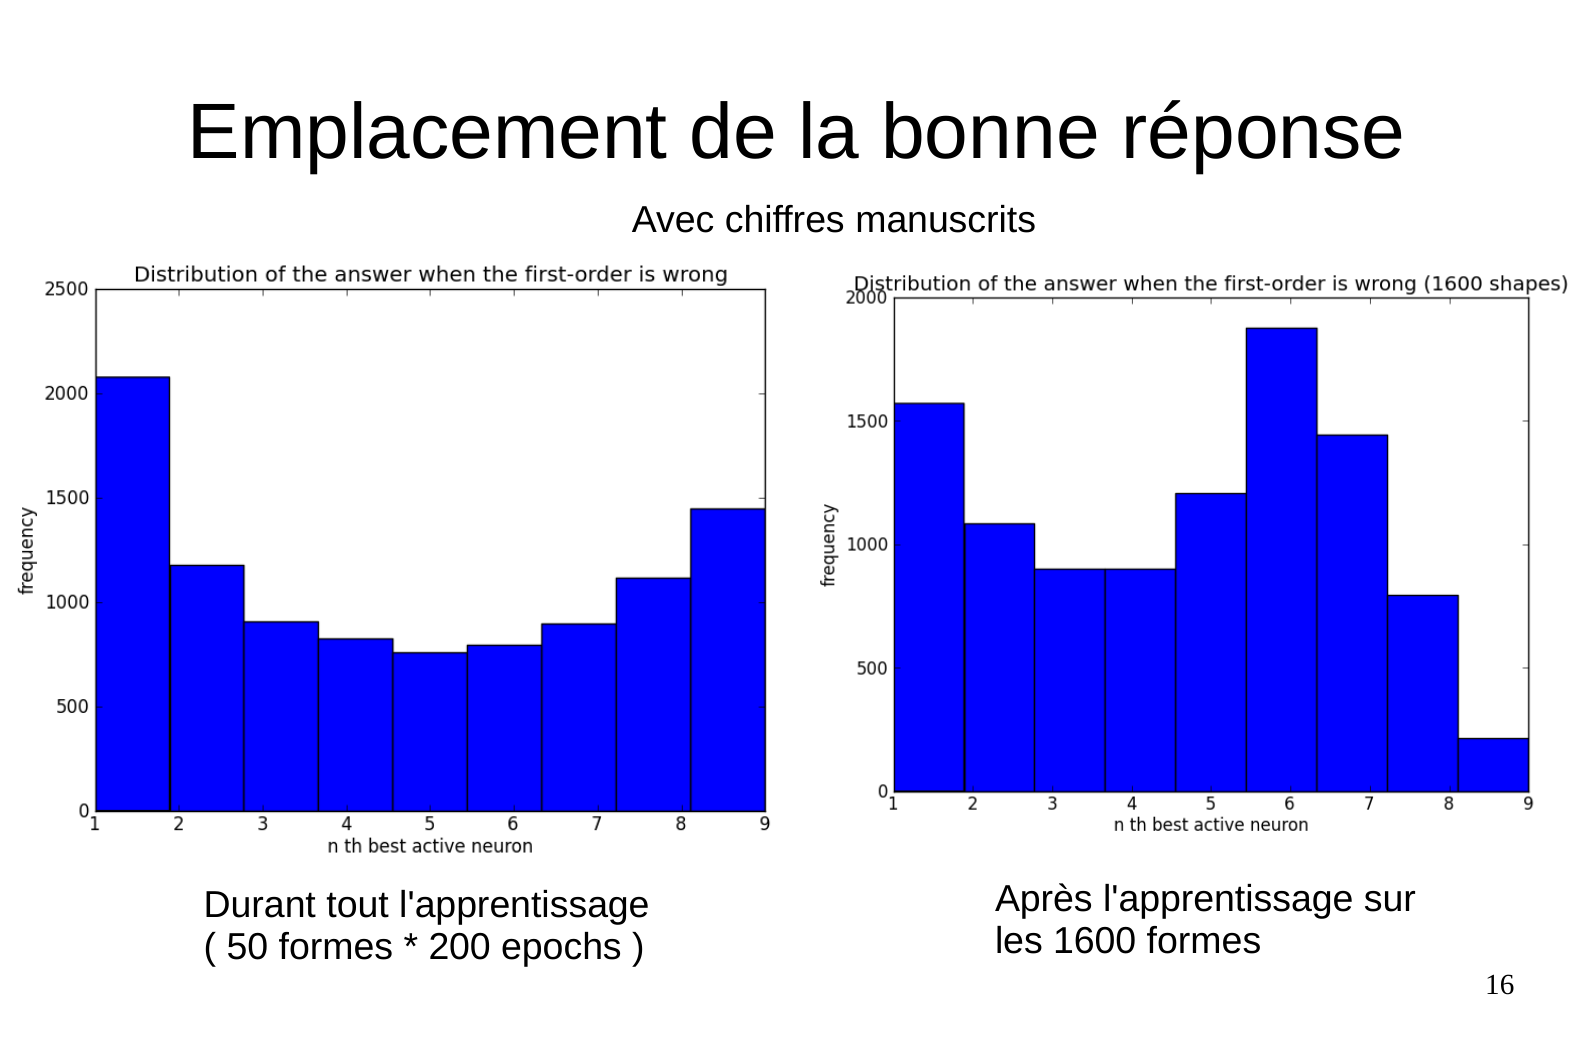

# Emplacement de la bonne réponse
Avec chiffres manuscrits
Après l'apprentissage sur
les 1600 formes
Durant tout l'apprentissage
( 50 formes * 200 epochs )
16